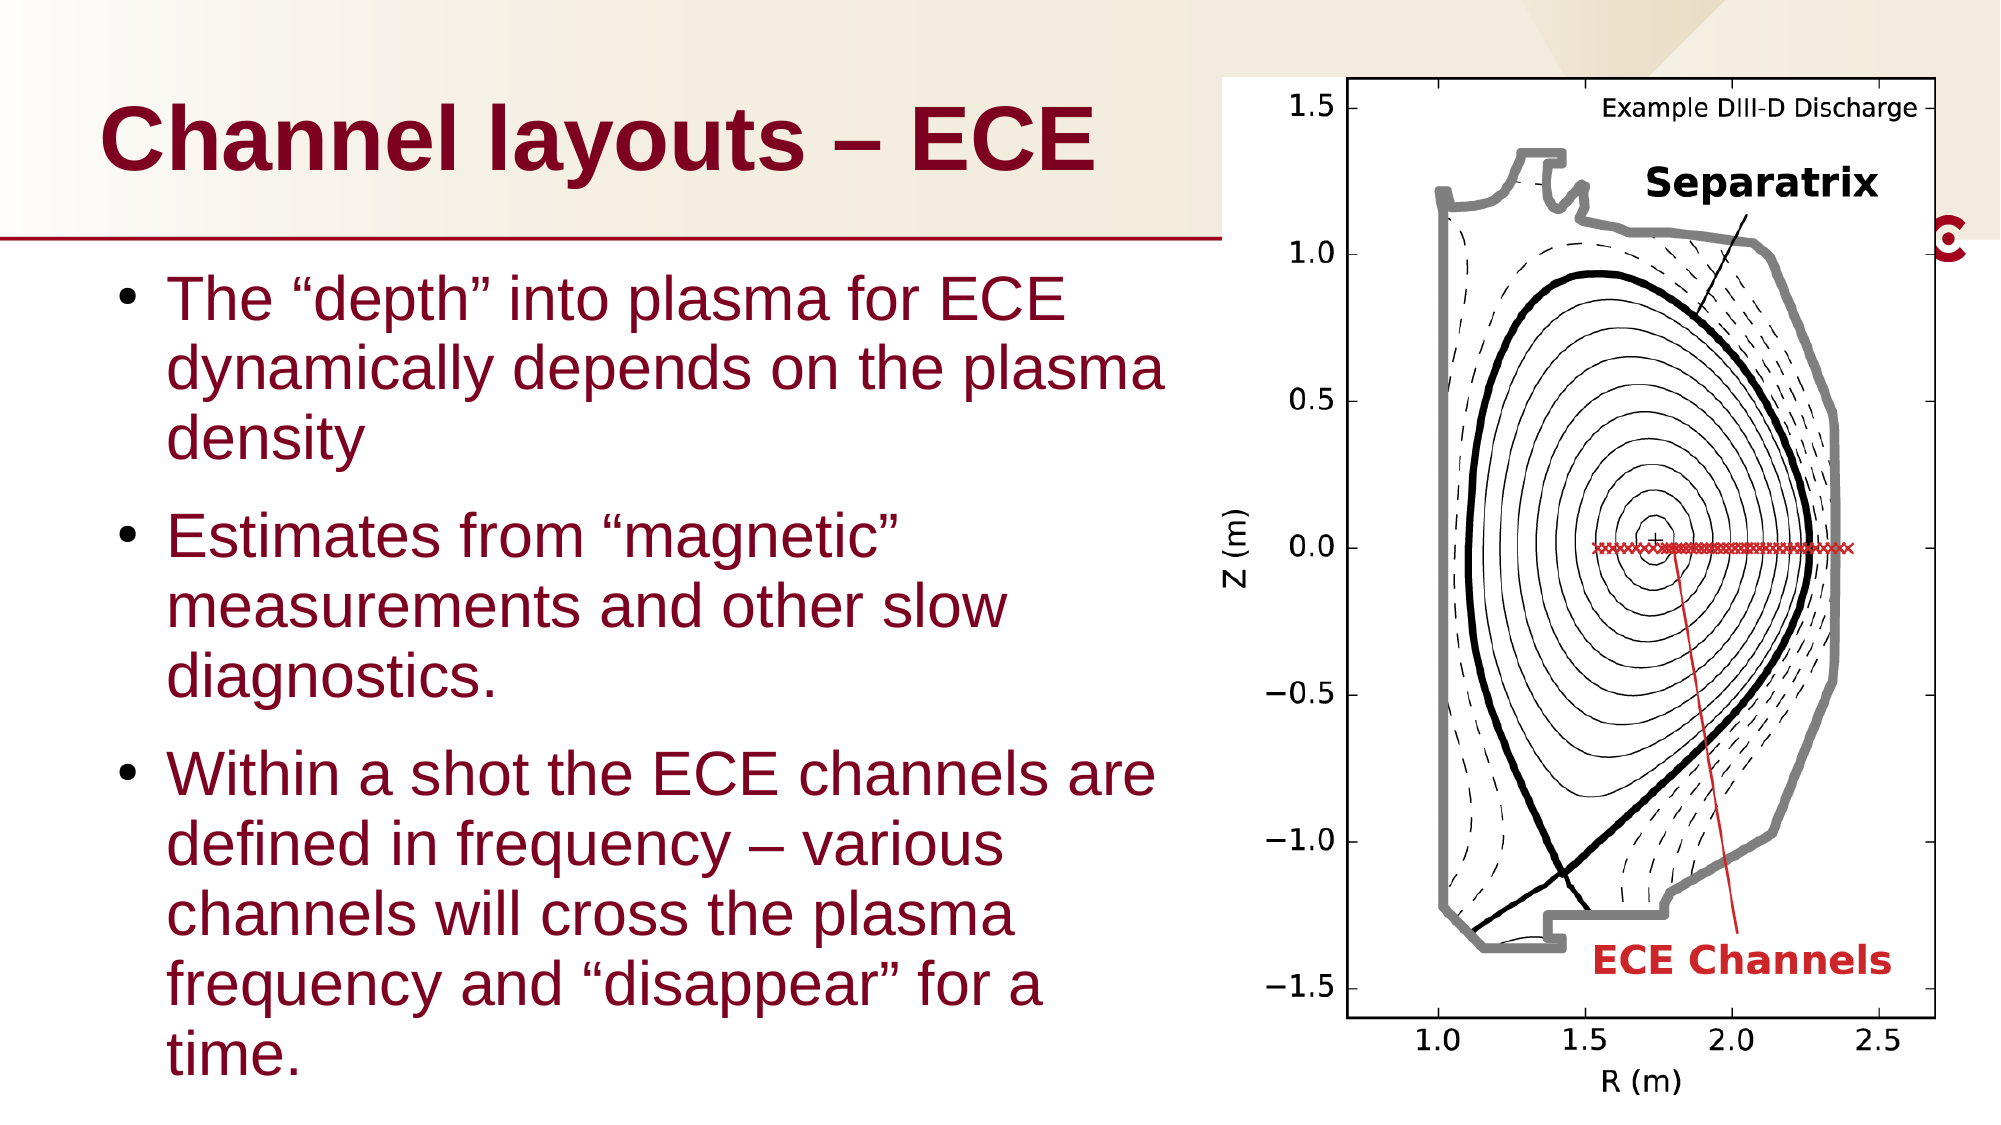

# Channel layouts – ECE
The “depth” into plasma for ECE dynamically depends on the plasma density
Estimates from “magnetic” measurements and other slow diagnostics.
Within a shot the ECE channels are defined in frequency – various channels will cross the plasma frequency and “disappear” for a time.